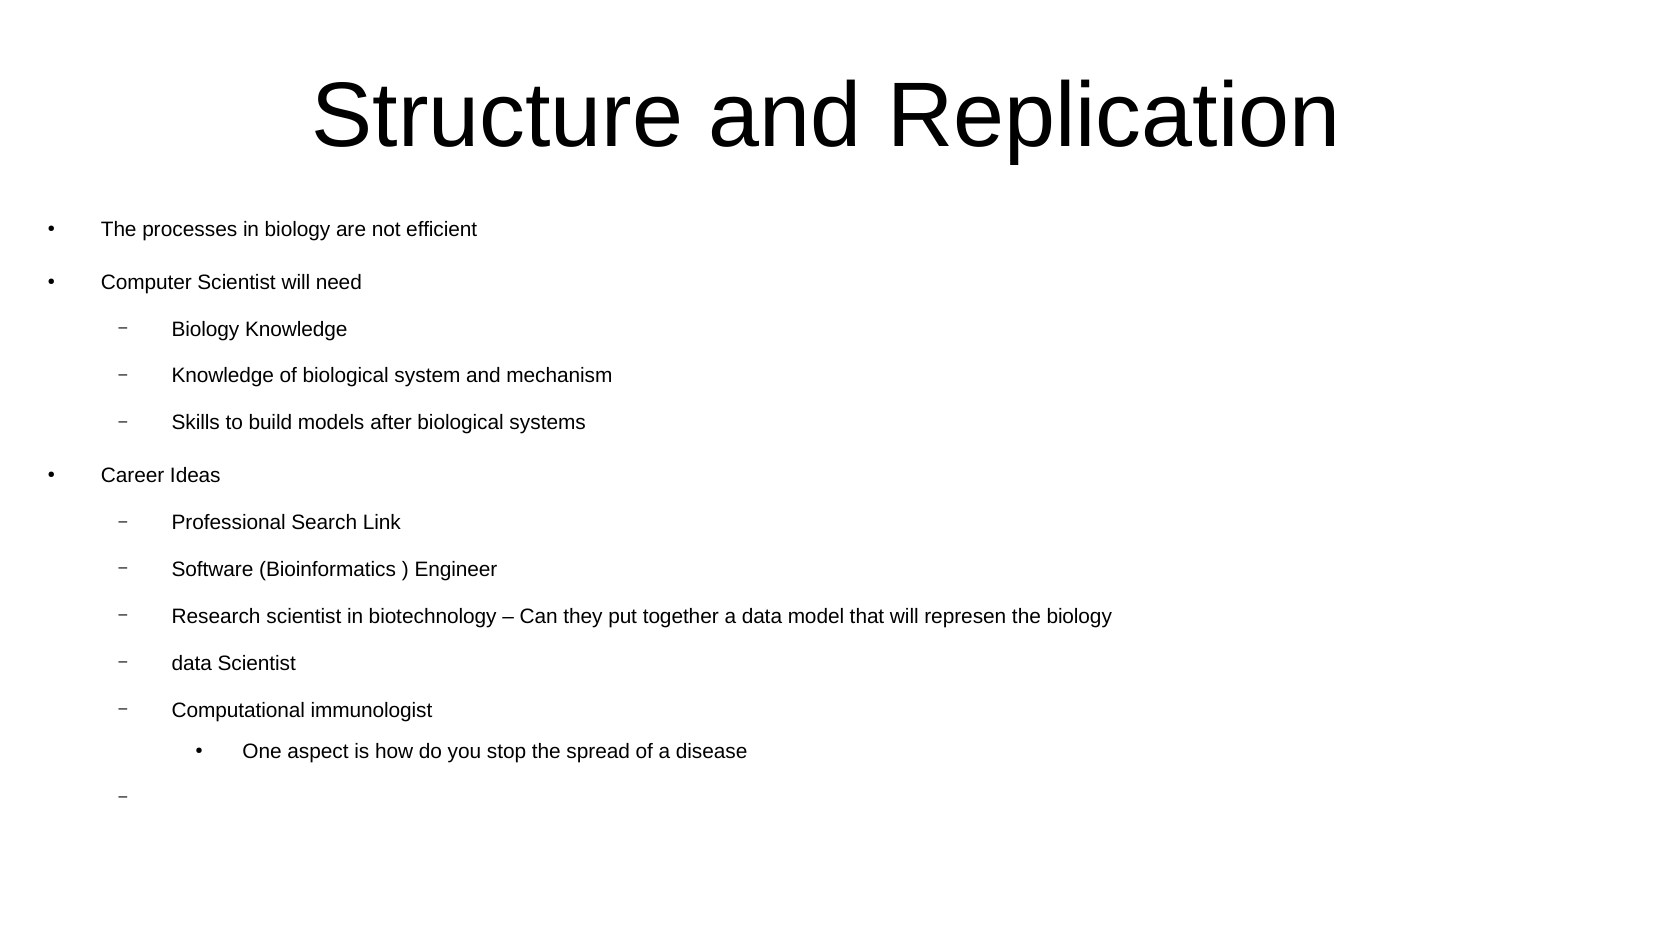

# Structure and Replication
The processes in biology are not efficient
Computer Scientist will need
Biology Knowledge
Knowledge of biological system and mechanism
Skills to build models after biological systems
Career Ideas
Professional Search Link
Software (Bioinformatics ) Engineer
Research scientist in biotechnology – Can they put together a data model that will represen the biology
data Scientist
Computational immunologist
One aspect is how do you stop the spread of a disease